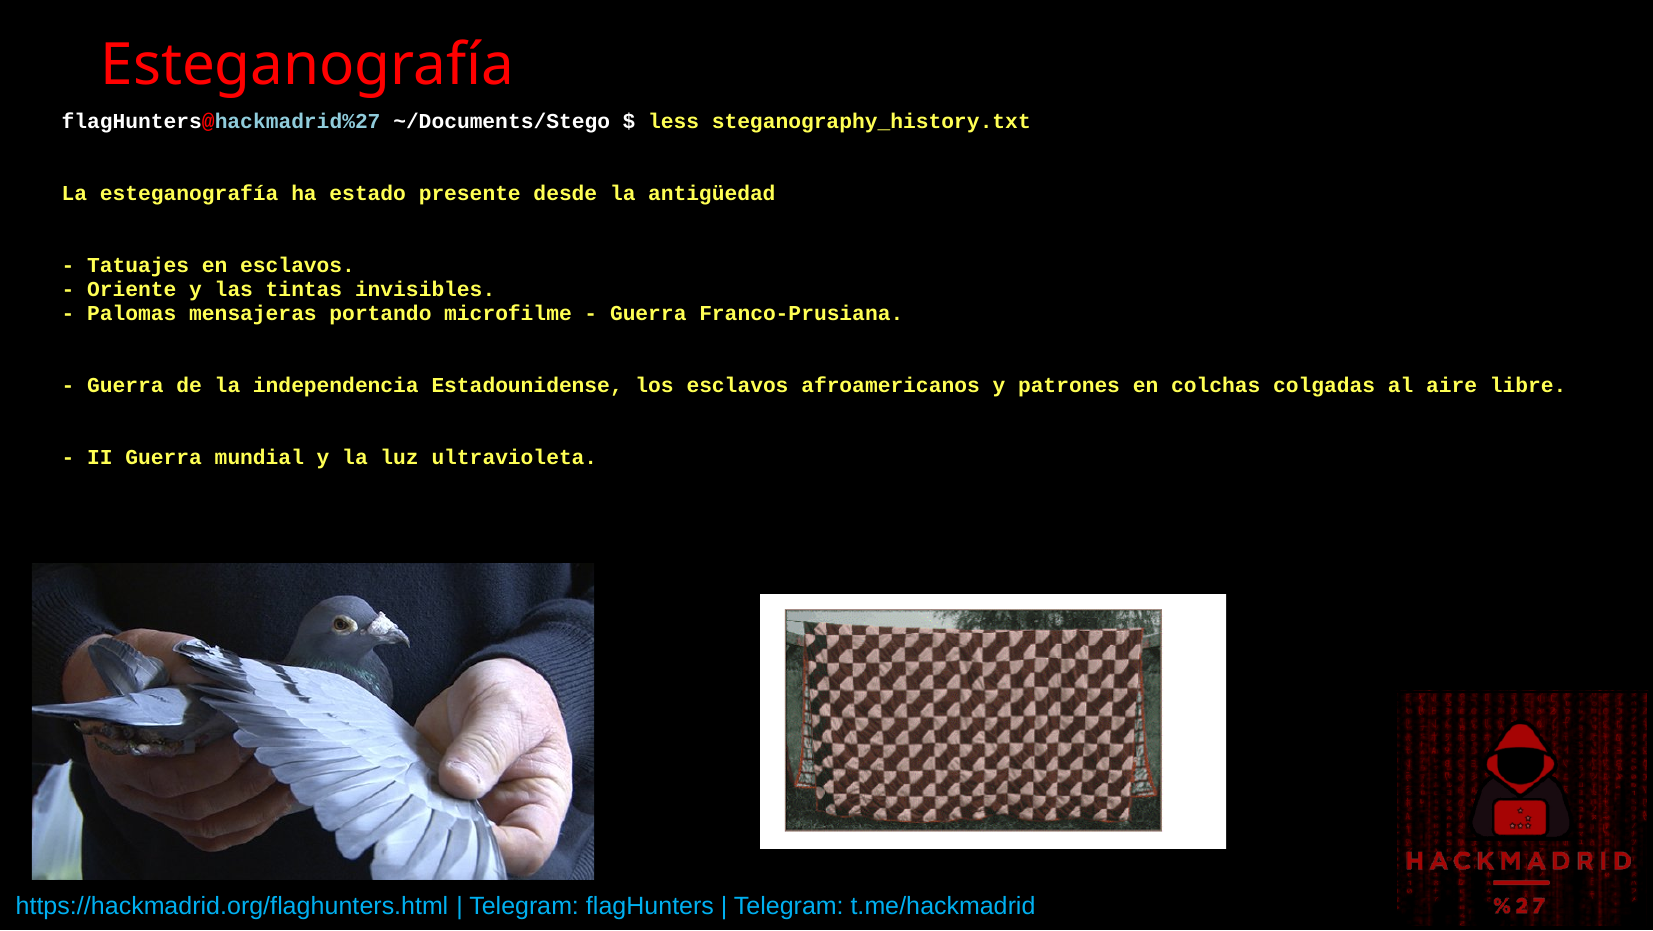

Esteganografía
# flagHunters@hackmadrid%27 ~/Documents/Stego $ less steganography_history.txt La esteganografía ha estado presente desde la antigüedad - Tatuajes en esclavos. - Oriente y las tintas invisibles. - Palomas mensajeras portando microfilme - Guerra Franco-Prusiana. - Guerra de la independencia Estadounidense, los esclavos afroamericanos y patrones en colchas colgadas al aire libre. - II Guerra mundial y la luz ultravioleta.
https://hackmadrid.org/flaghunters.html | Telegram: flagHunters | Telegram: t.me/hackmadrid